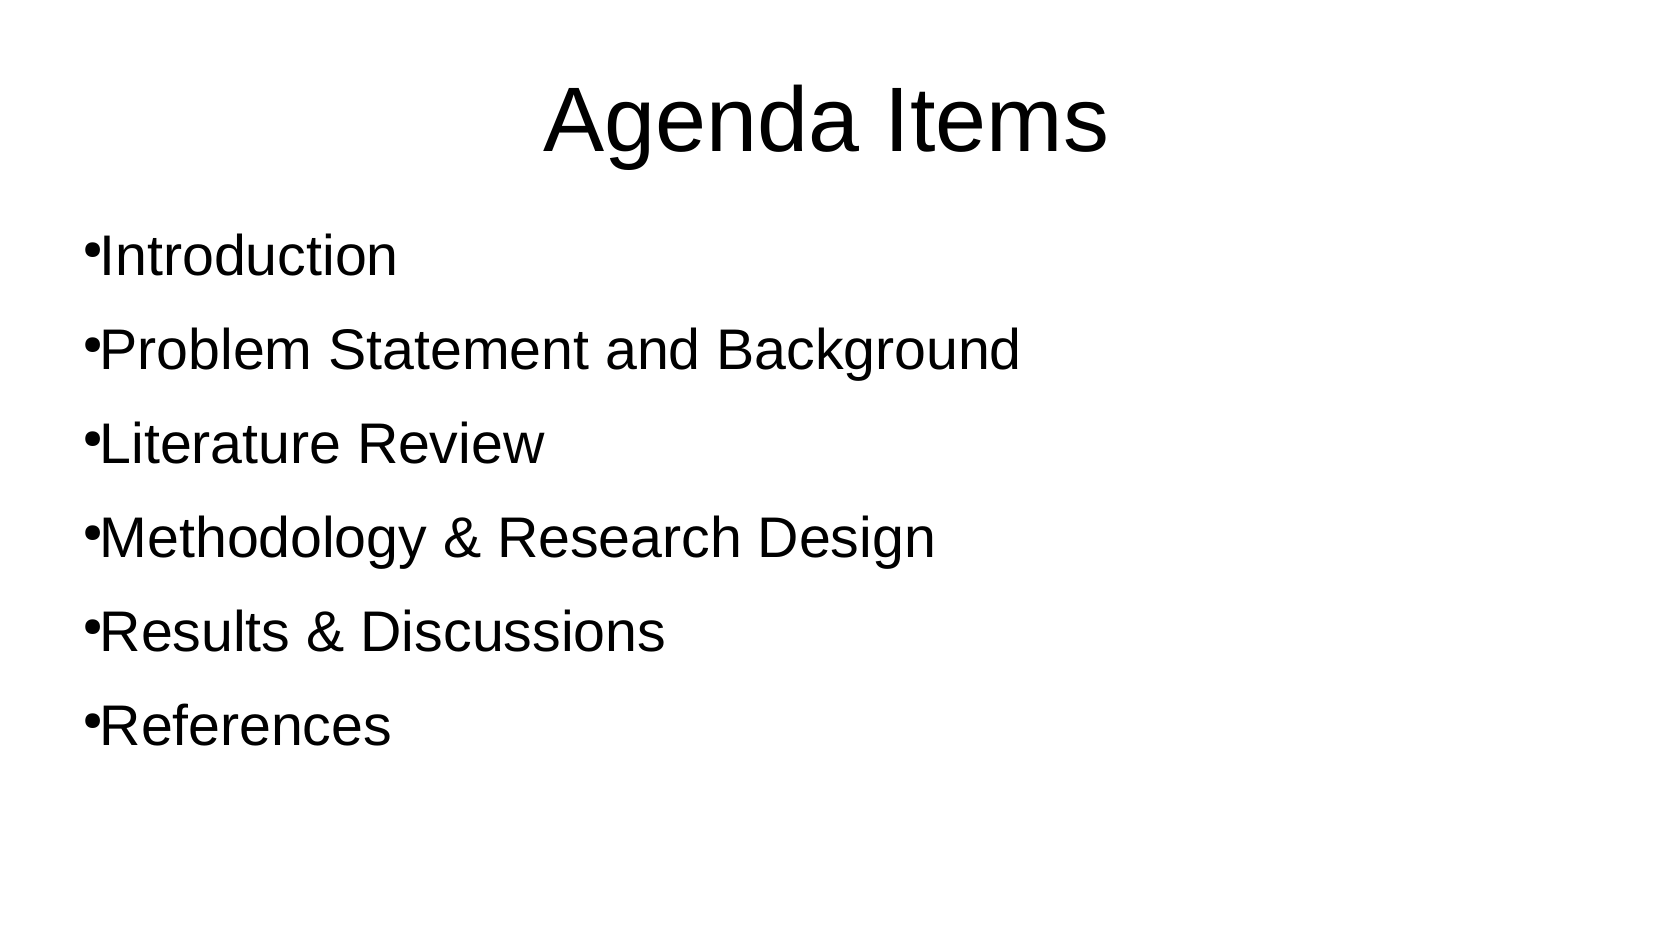

# Agenda Items
Introduction
Problem Statement and Background
Literature Review
Methodology & Research Design
Results & Discussions
References